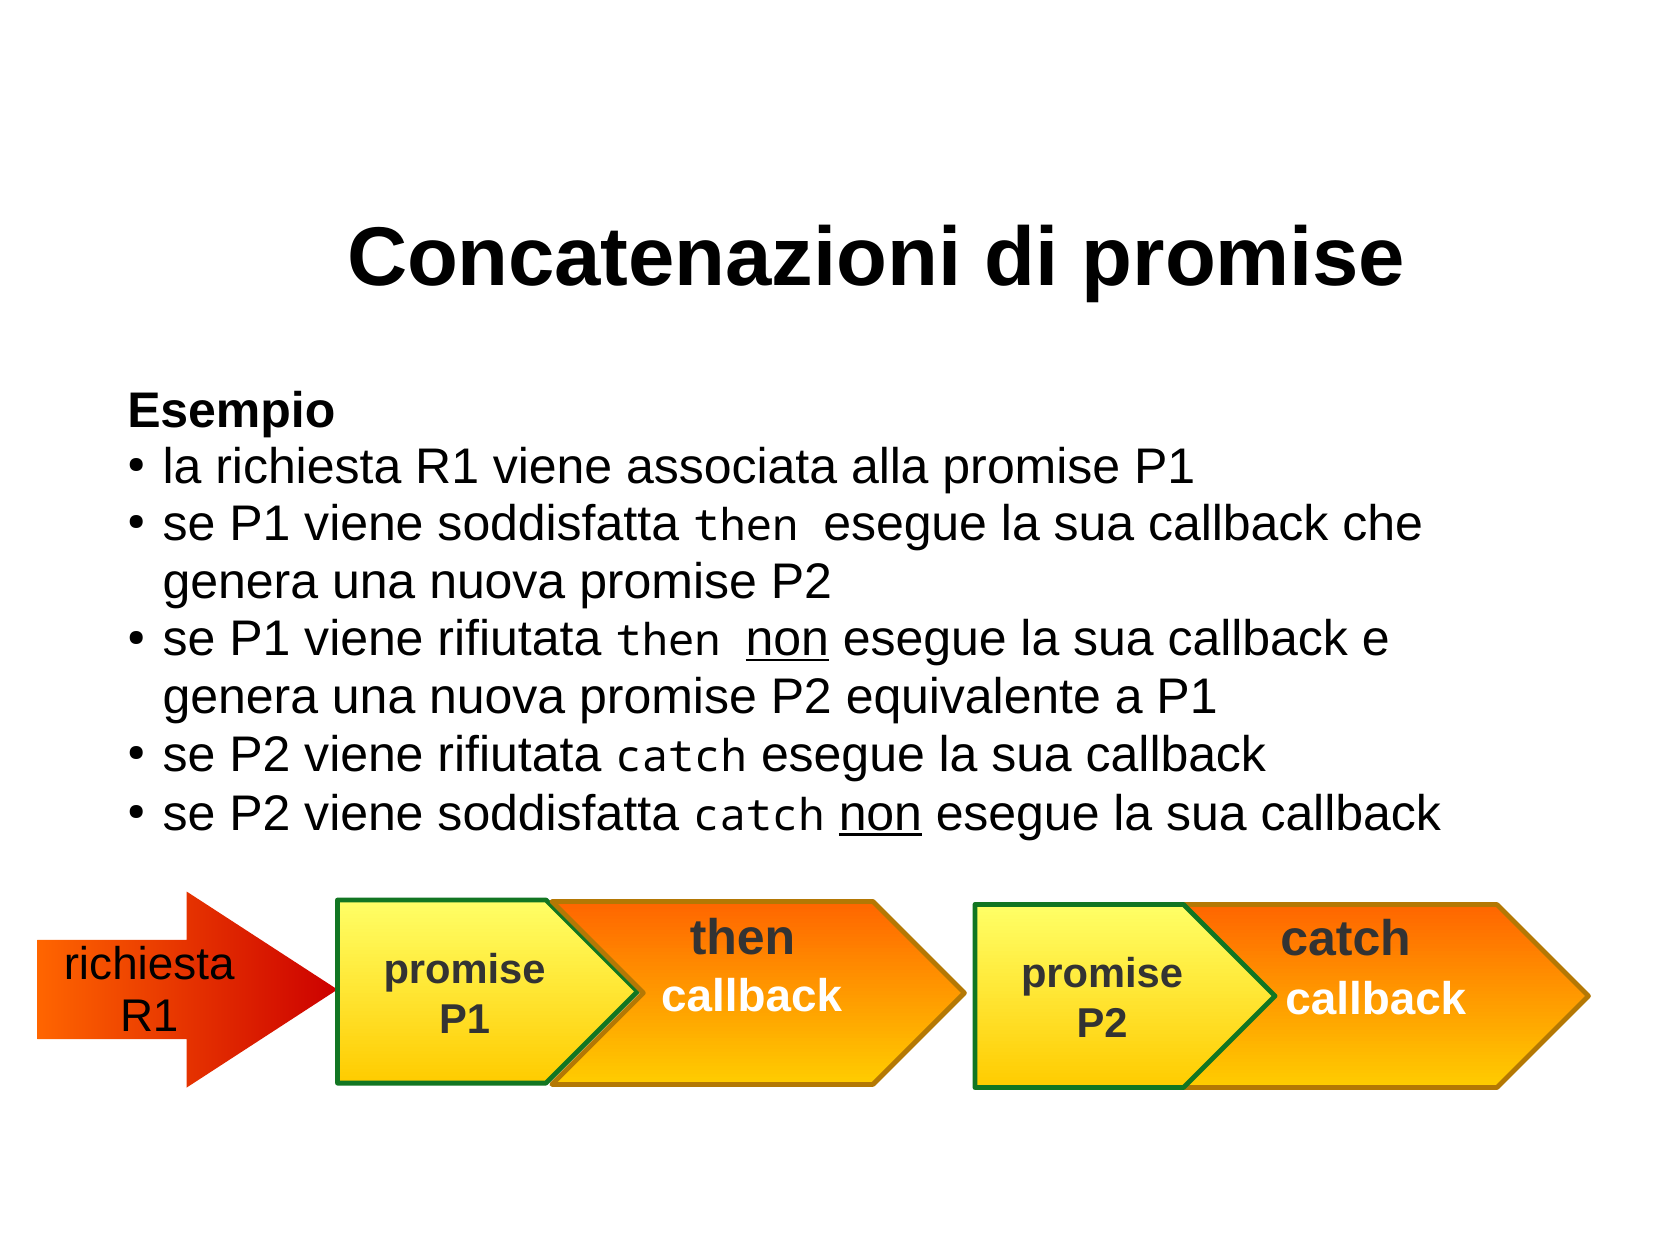

Concatenazioni di promise
Esempio
la richiesta R1 viene associata alla promise P1
se P1 viene soddisfatta then esegue la sua callback che genera una nuova promise P2
se P1 viene rifiutata then non esegue la sua callback e genera una nuova promise P2 equivalente a P1
se P2 viene rifiutata catch esegue la sua callback
se P2 viene soddisfatta catch non esegue la sua callback
richiesta R1
promise P1
callback
then
catch
promise P2
callback